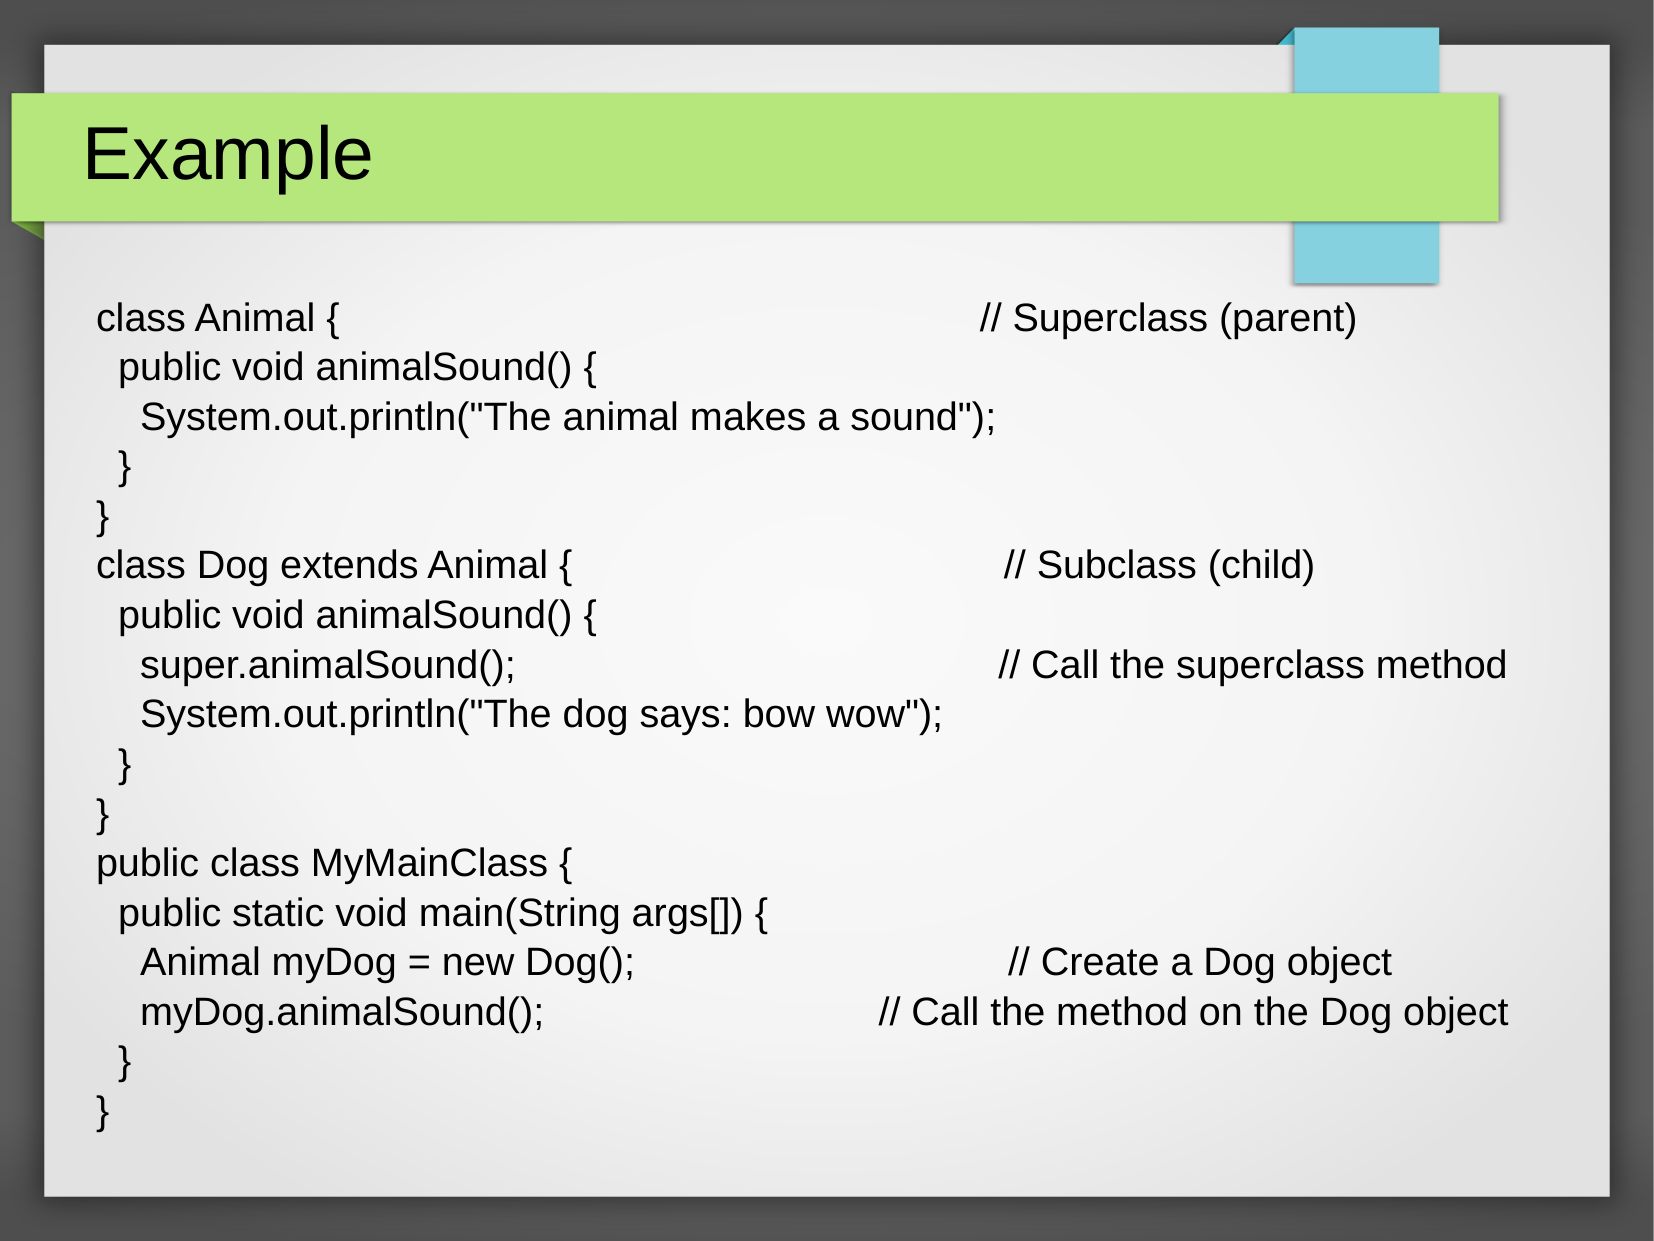

# Example
class Animal { 	 					// Superclass (parent)
 public void animalSound() {
 System.out.println("The animal makes a sound");
 }
}
class Dog extends Animal { 			 // Subclass (child)
 public void animalSound() {
 super.animalSound(); // Call the superclass method
 System.out.println("The dog says: bow wow");
 }
}
public class MyMainClass {
 public static void main(String args[]) {
 Animal myDog = new Dog(); // Create a Dog object
 myDog.animalSound(); 								 // Call the method on the Dog object
 }
}